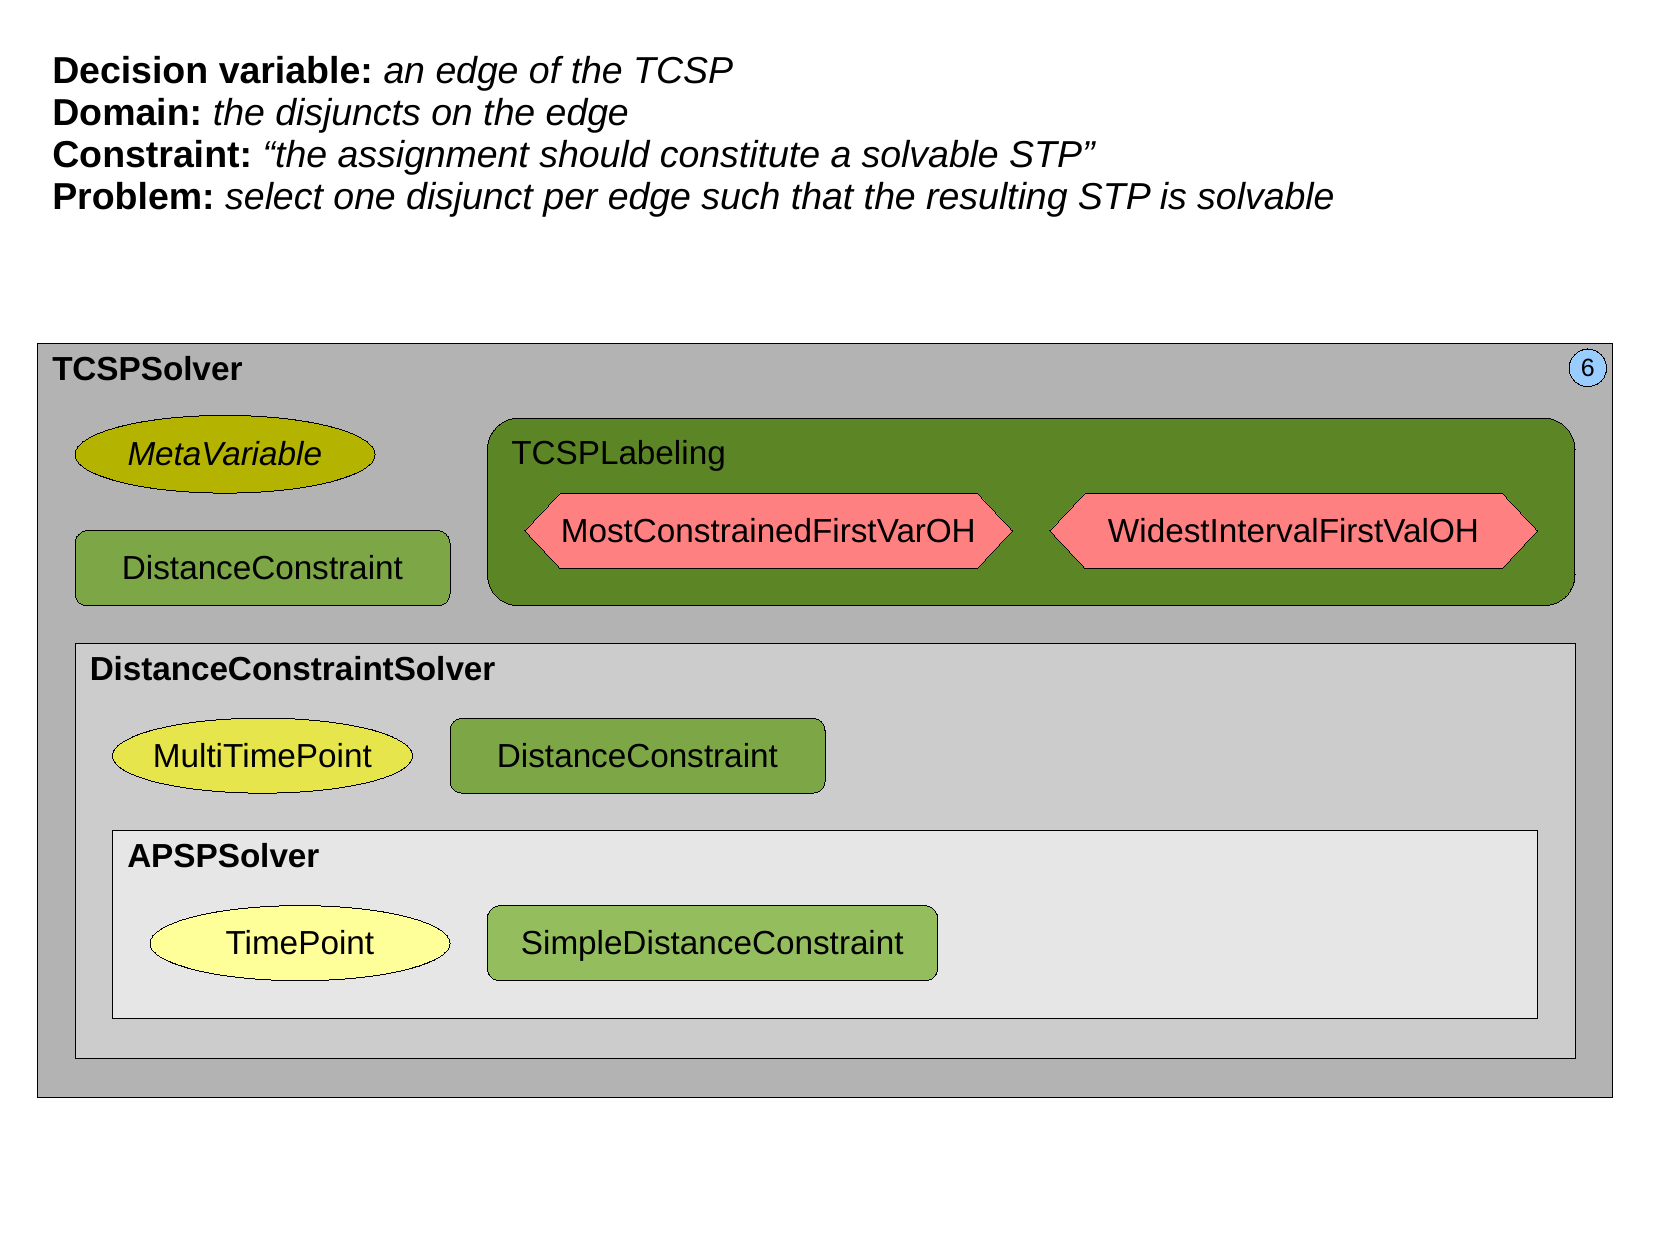

Decision variable: an edge of the TCSP
Domain: the disjuncts on the edge
Constraint: “the assignment should constitute a solvable STP”
Problem: select one disjunct per edge such that the resulting STP is solvable
TCSPSolver
6
MetaVariable
TCSPLabeling
MostConstrainedFirstVarOH
WidestIntervalFirstValOH
DistanceConstraint
DistanceConstraintSolver
MultiTimePoint
DistanceConstraint
APSPSolver
TimePoint
SimpleDistanceConstraint